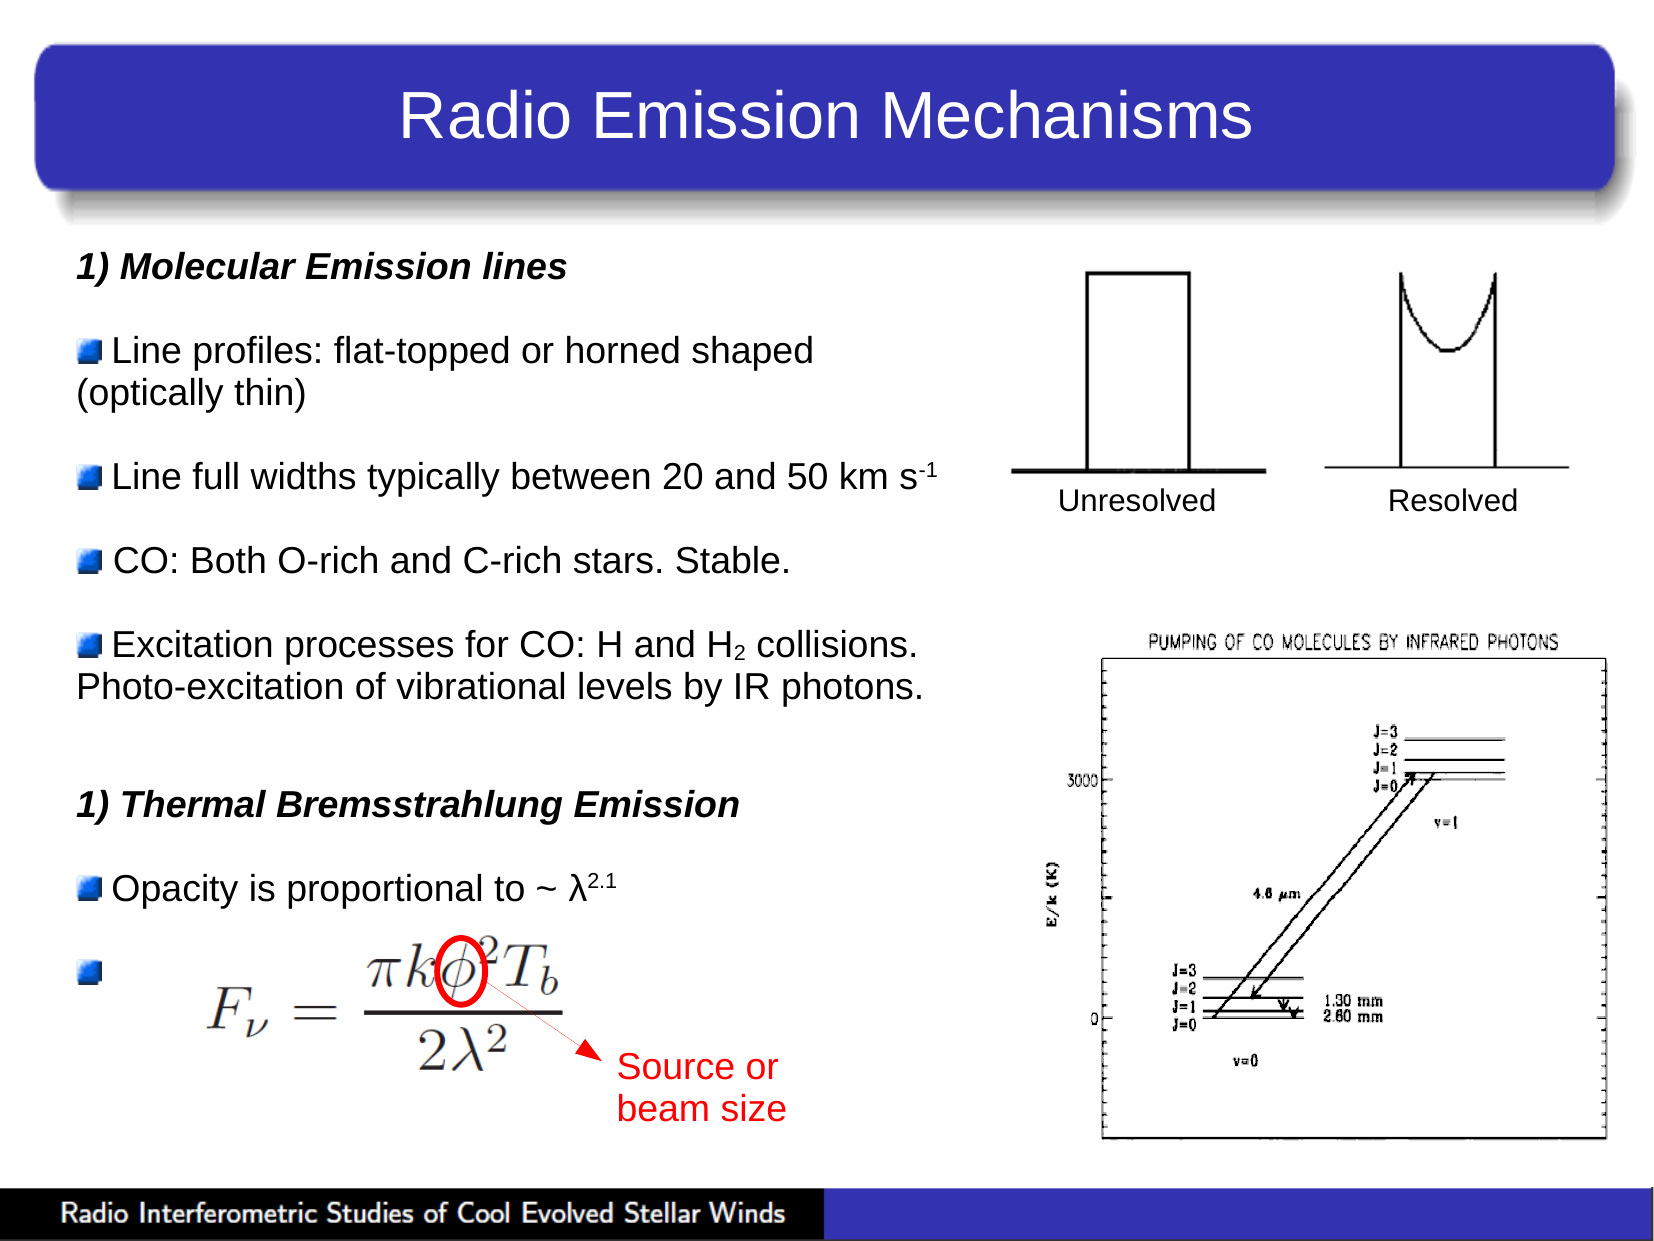

Radio Emission Mechanisms
1) Molecular Emission lines
 Line profiles: flat-topped or horned shaped (optically thin)
 Line full widths typically between 20 and 50 km s-1
 CO: Both O-rich and C-rich stars. Stable.
 Excitation processes for CO: H and H2 collisions. Photo-excitation of vibrational levels by IR photons.
 Unresolved		 Resolved
1) Thermal Bremsstrahlung Emission
 Opacity is proportional to ~ λ2.1
Source or beam size